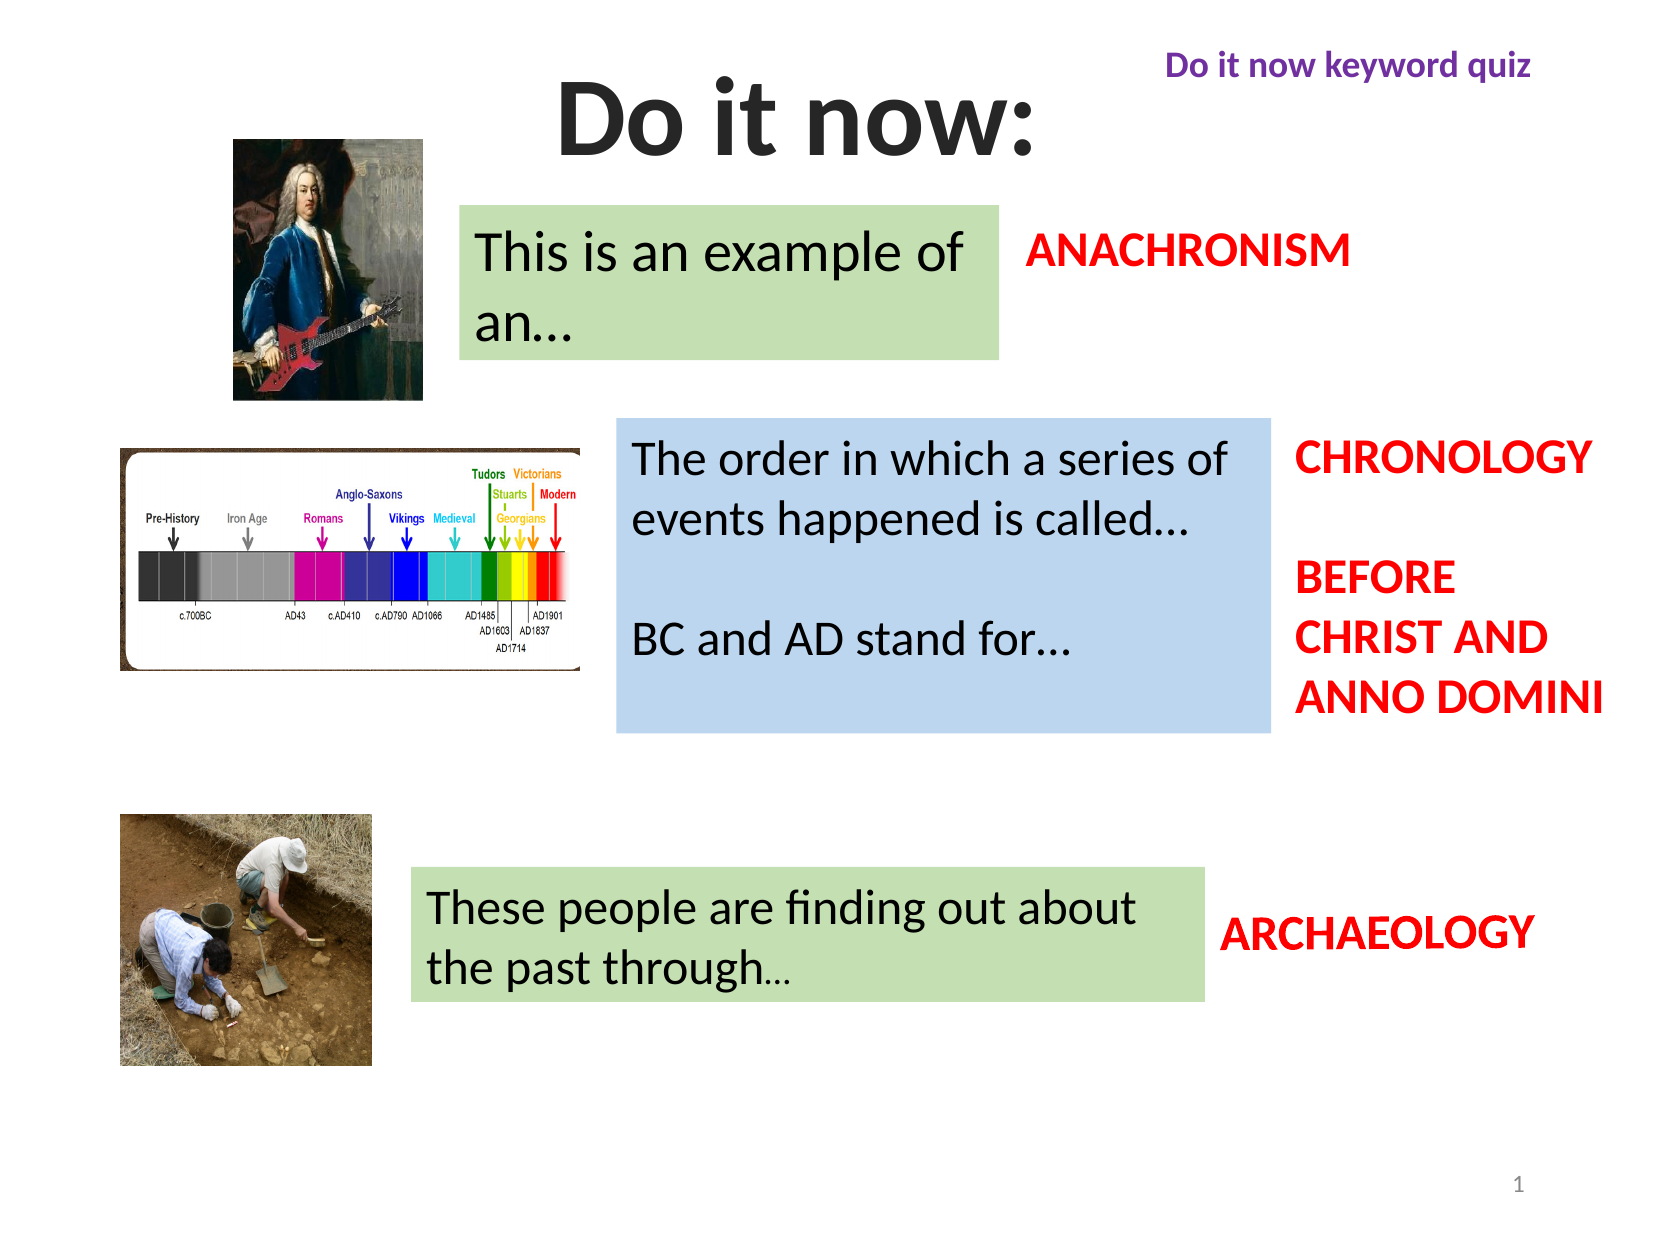

Do it now keyword quiz
Do it now:
This is an example of an…
ANACHRONISM
CHRONOLOGY
BEFORE CHRIST AND ANNO DOMINI
The order in which a series of events happened is called…
BC and AD stand for…
These people are finding out about the past through…
ARCHAEOLOGY